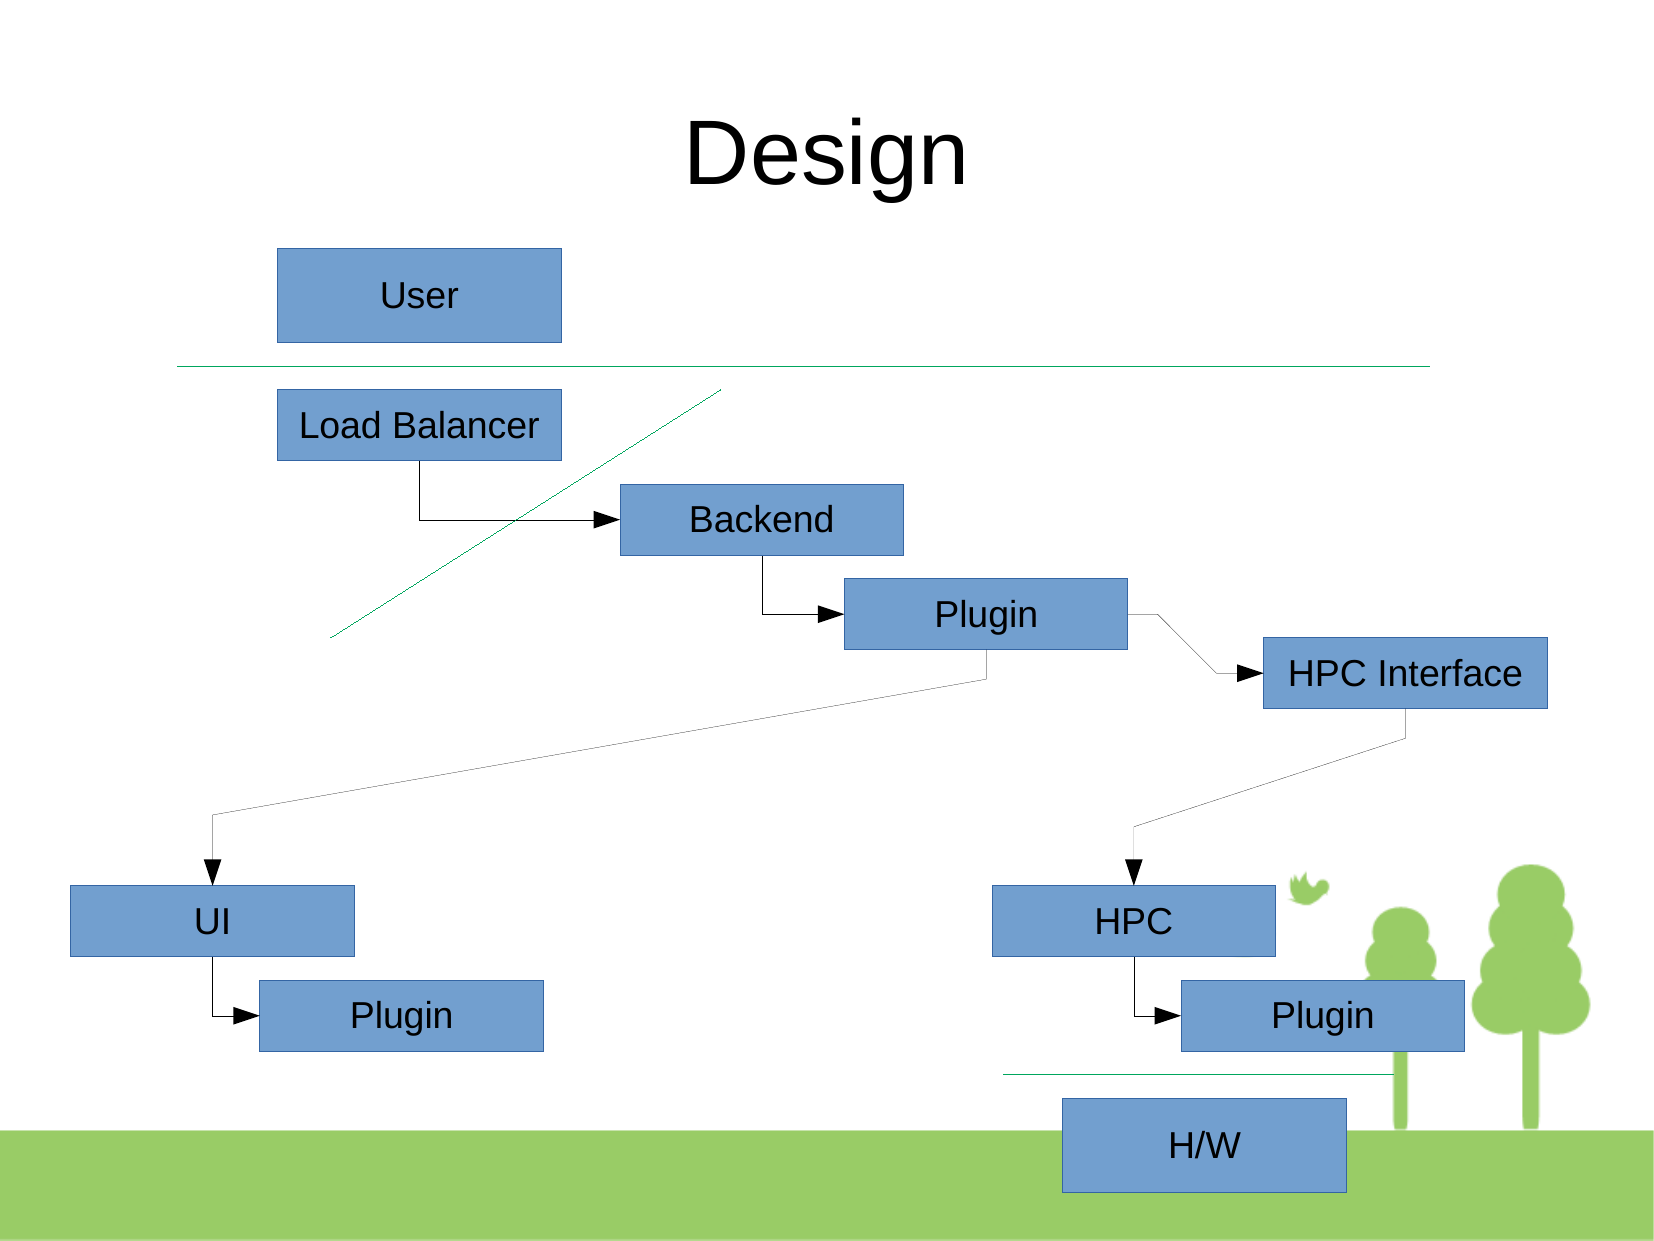

# Design
User
Load Balancer
Backend
Plugin
HPC Interface
UI
HPC
Plugin
Plugin
H/W